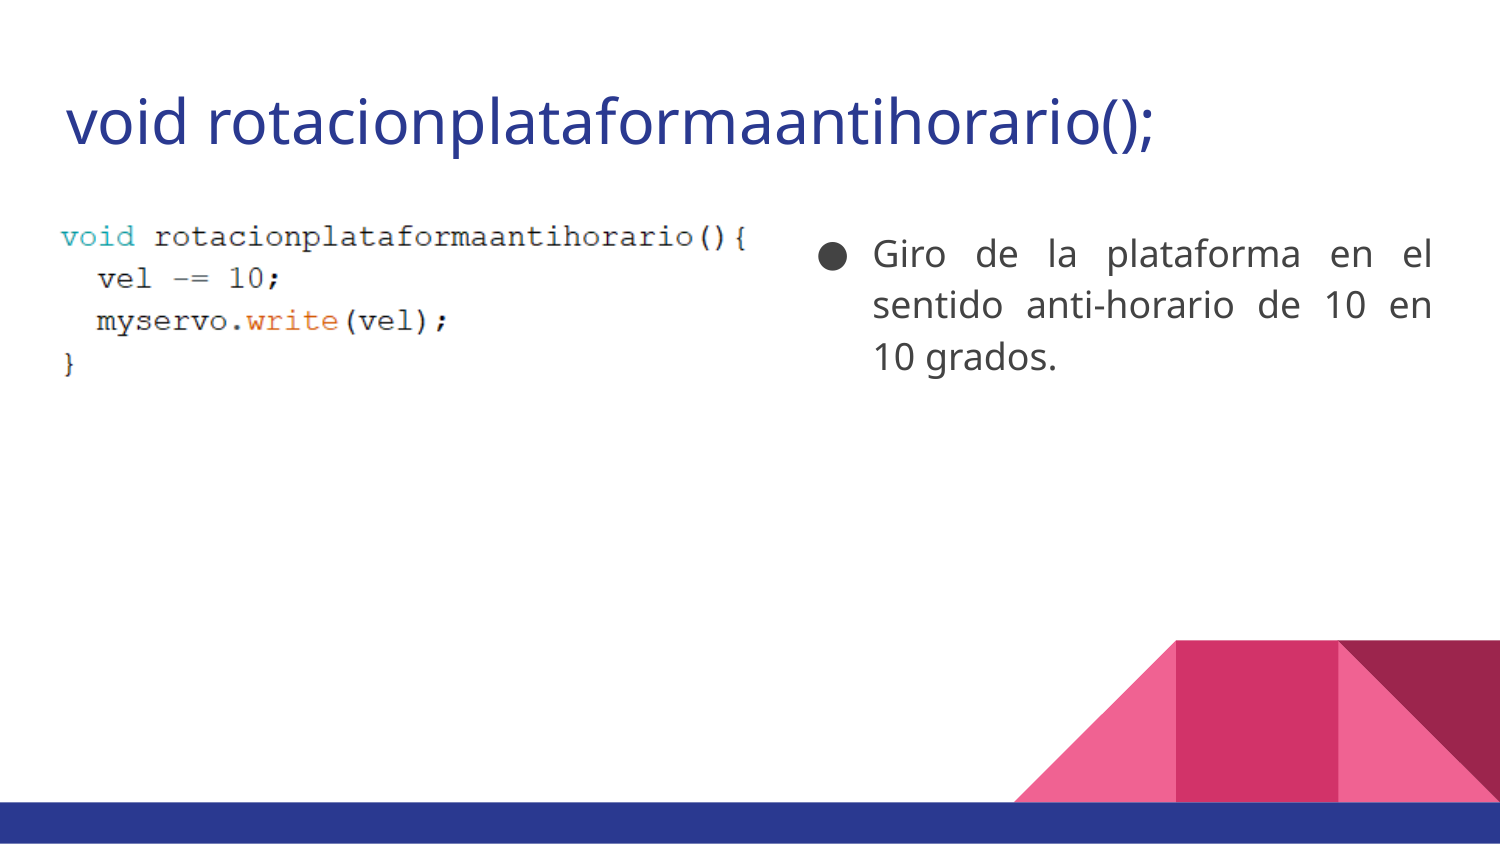

# void rotacionplataformaantihorario();
Giro de la plataforma en el sentido anti-horario de 10 en 10 grados.